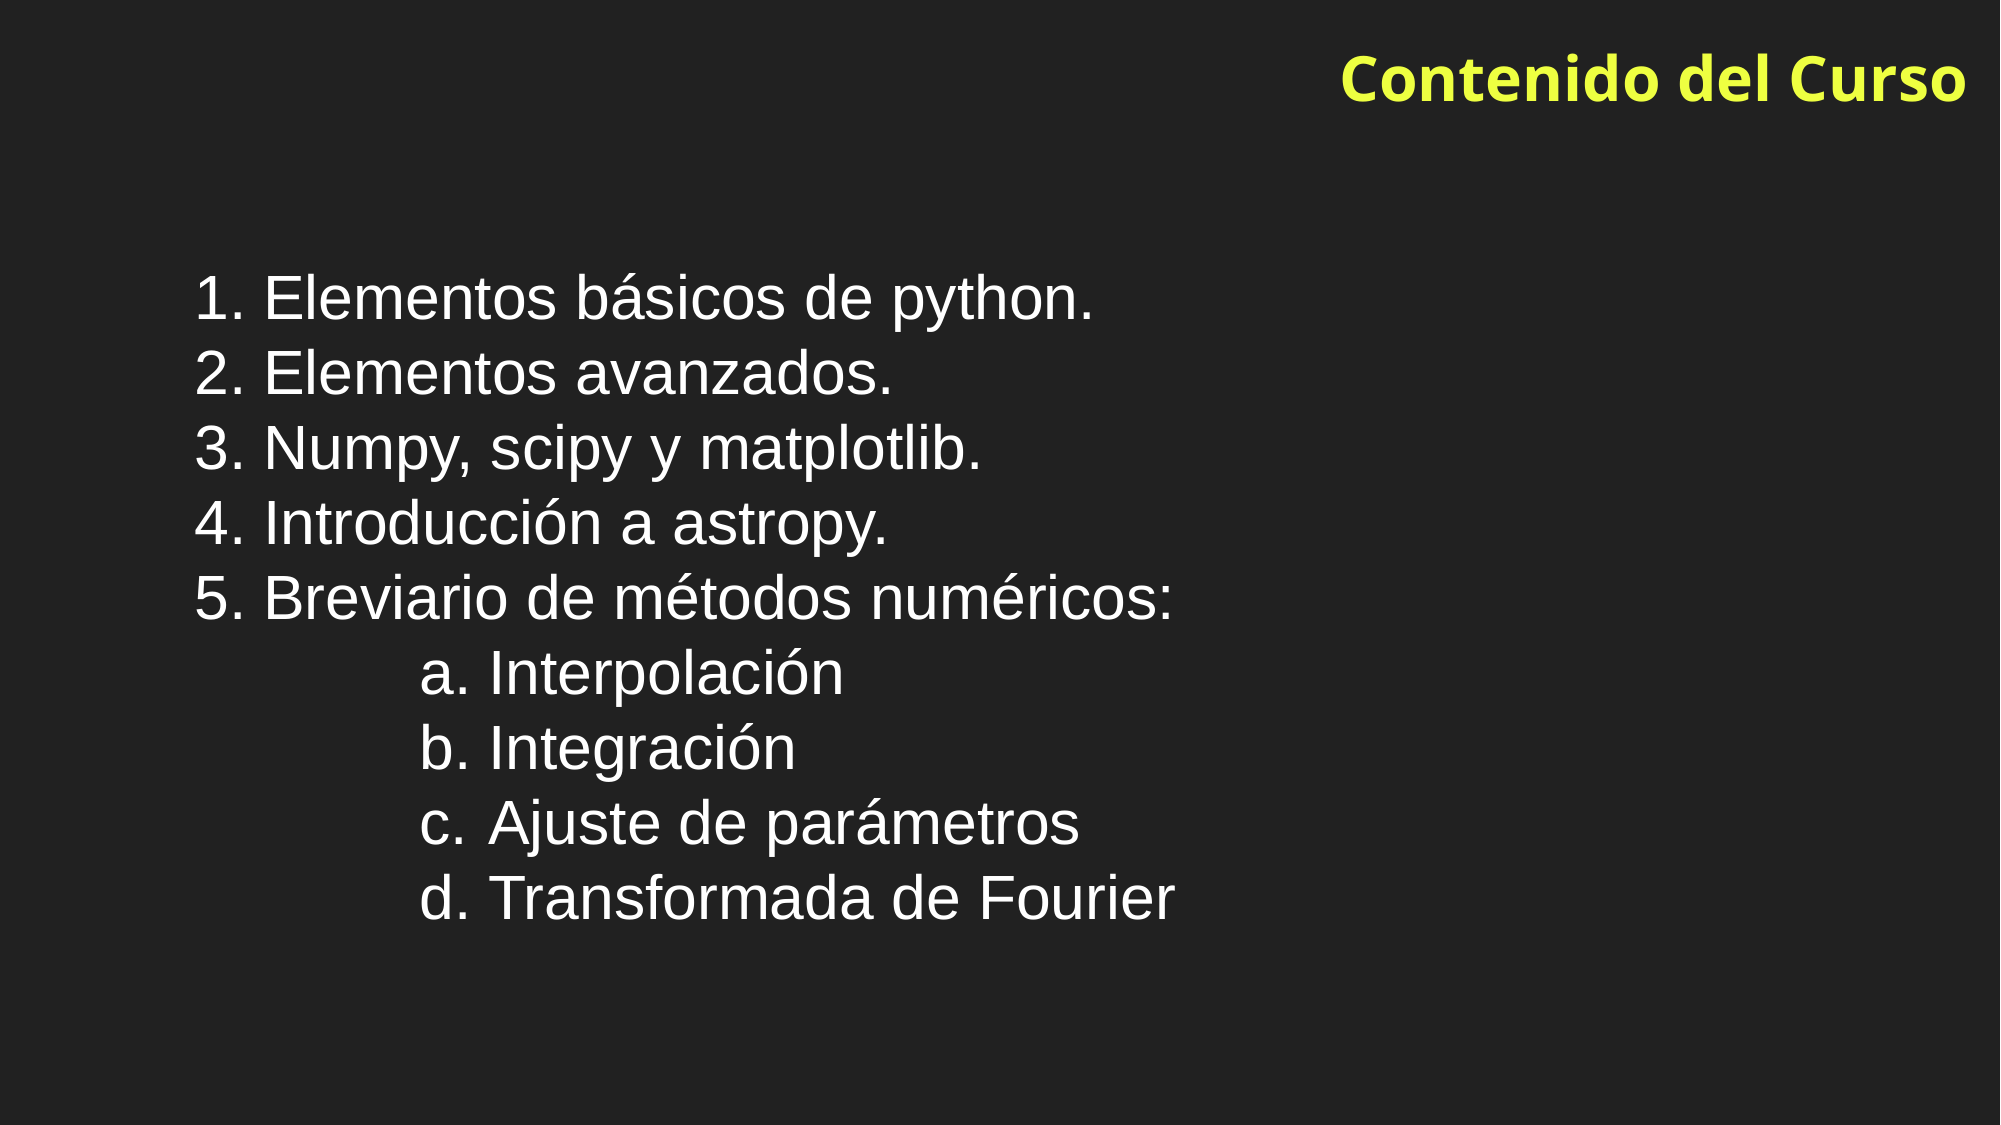

# Contenido del Curso
Elementos básicos de python.
Elementos avanzados.
Numpy, scipy y matplotlib.
Introducción a astropy.
Breviario de métodos numéricos:
Interpolación
Integración
Ajuste de parámetros
Transformada de Fourier